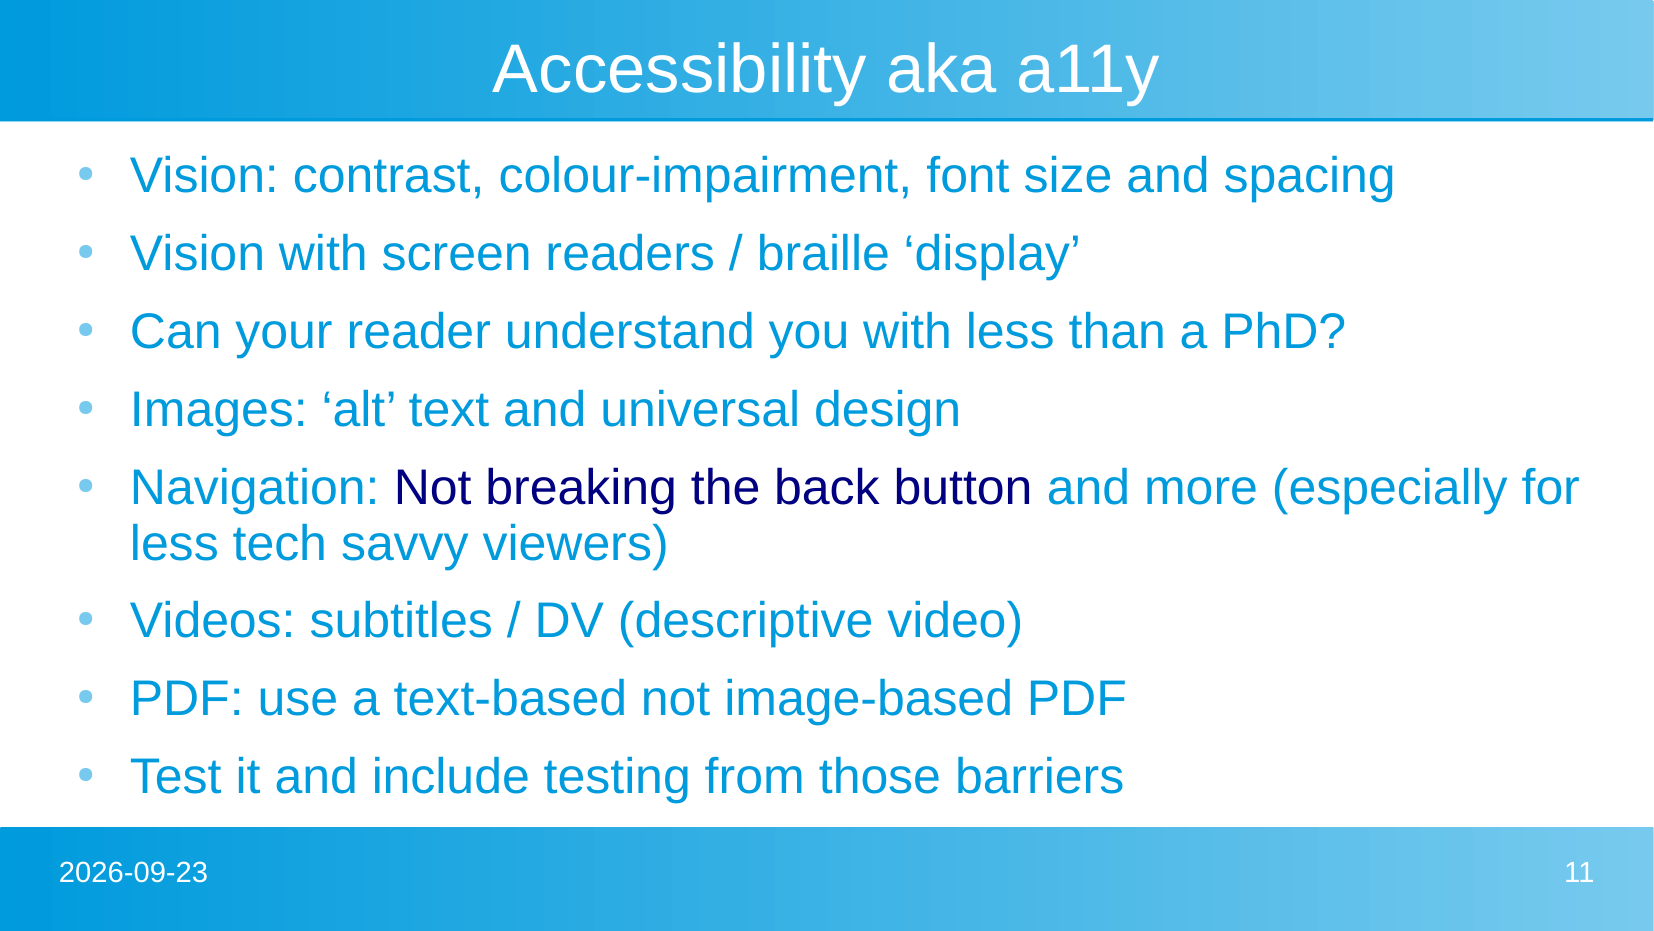

# Accessibility aka a11y
Vision: contrast, colour-impairment, font size and spacing
Vision with screen readers / braille ‘display’
Can your reader understand you with less than a PhD?
Images: ‘alt’ text and universal design
Navigation: Not breaking the back button and more (especially for less tech savvy viewers)
Videos: subtitles / DV (descriptive video)
PDF: use a text-based not image-based PDF
Test it and include testing from those barriers
11